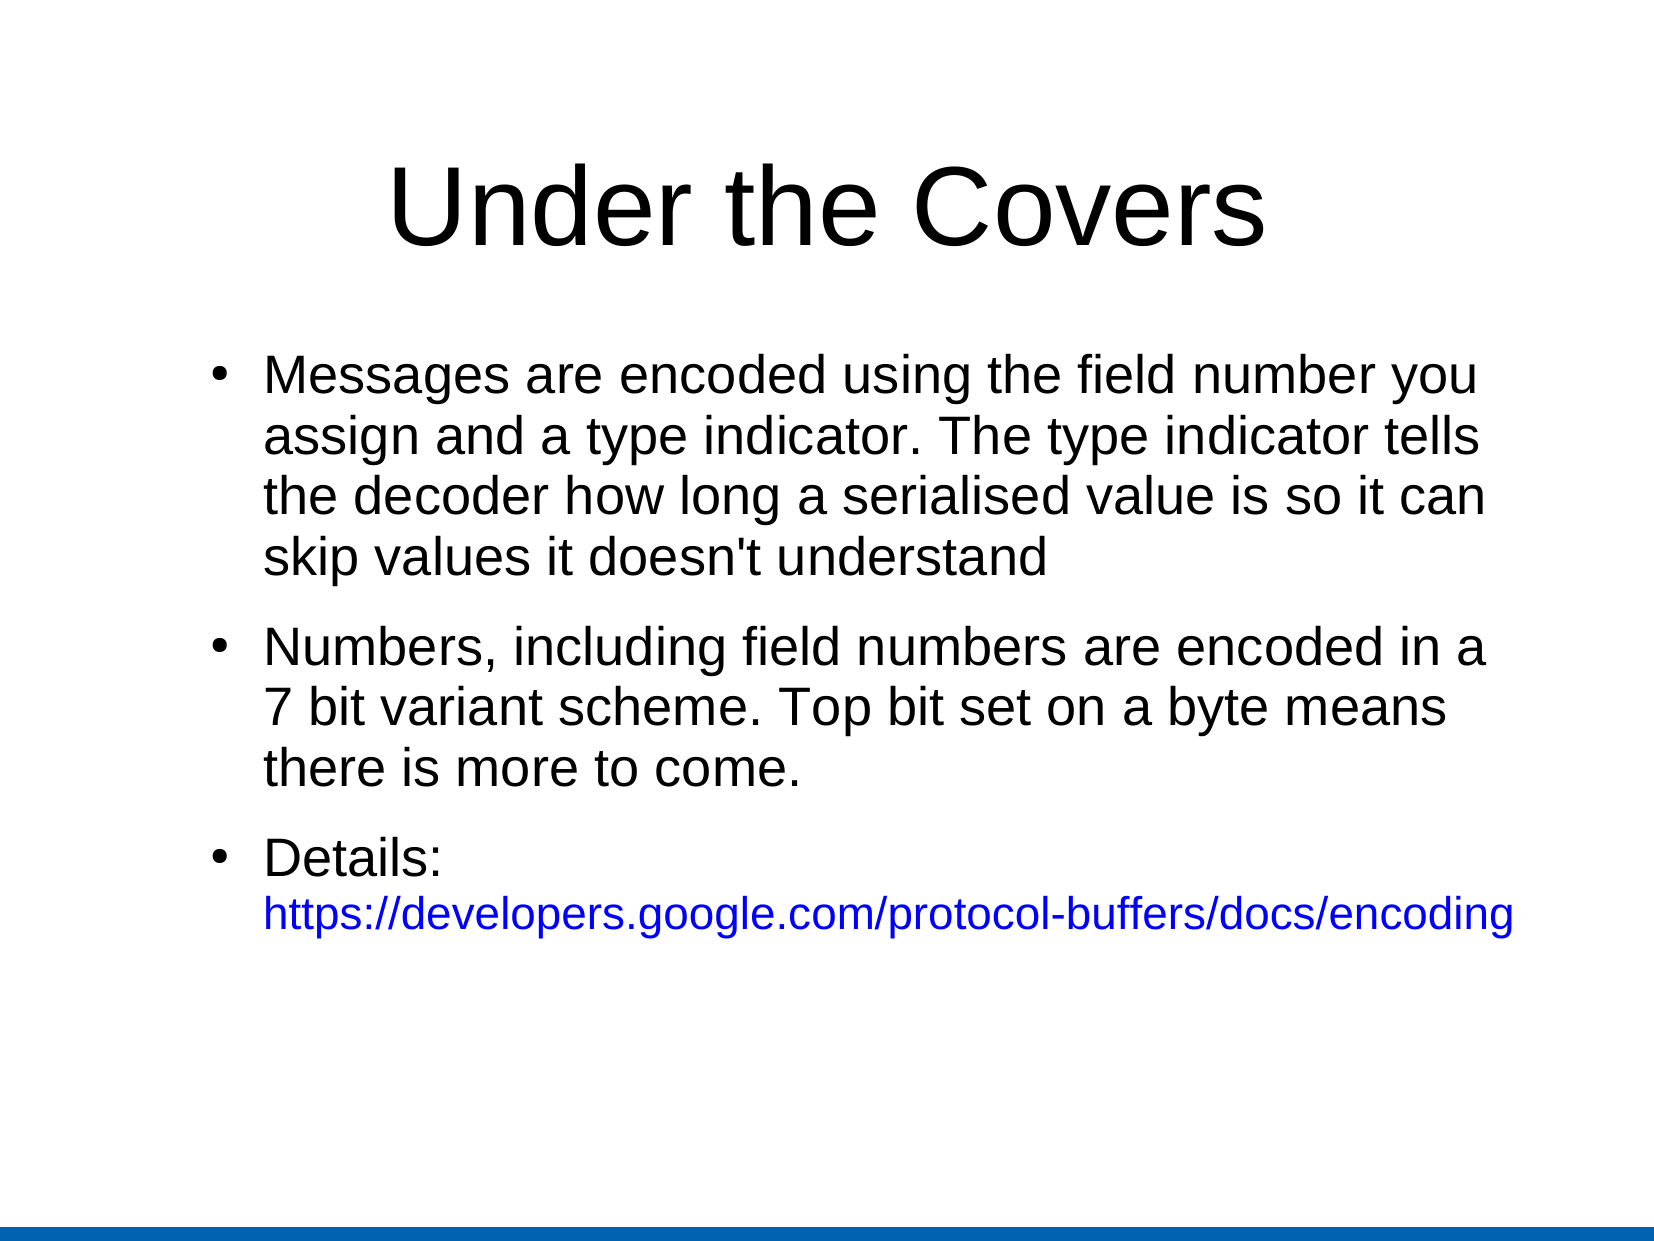

# Under the Covers
Messages are encoded using the field number you assign and a type indicator. The type indicator tells the decoder how long a serialised value is so it can skip values it doesn't understand
Numbers, including field numbers are encoded in a 7 bit variant scheme. Top bit set on a byte means there is more to come.
Details:
https://developers.google.com/protocol-buffers/docs/encoding